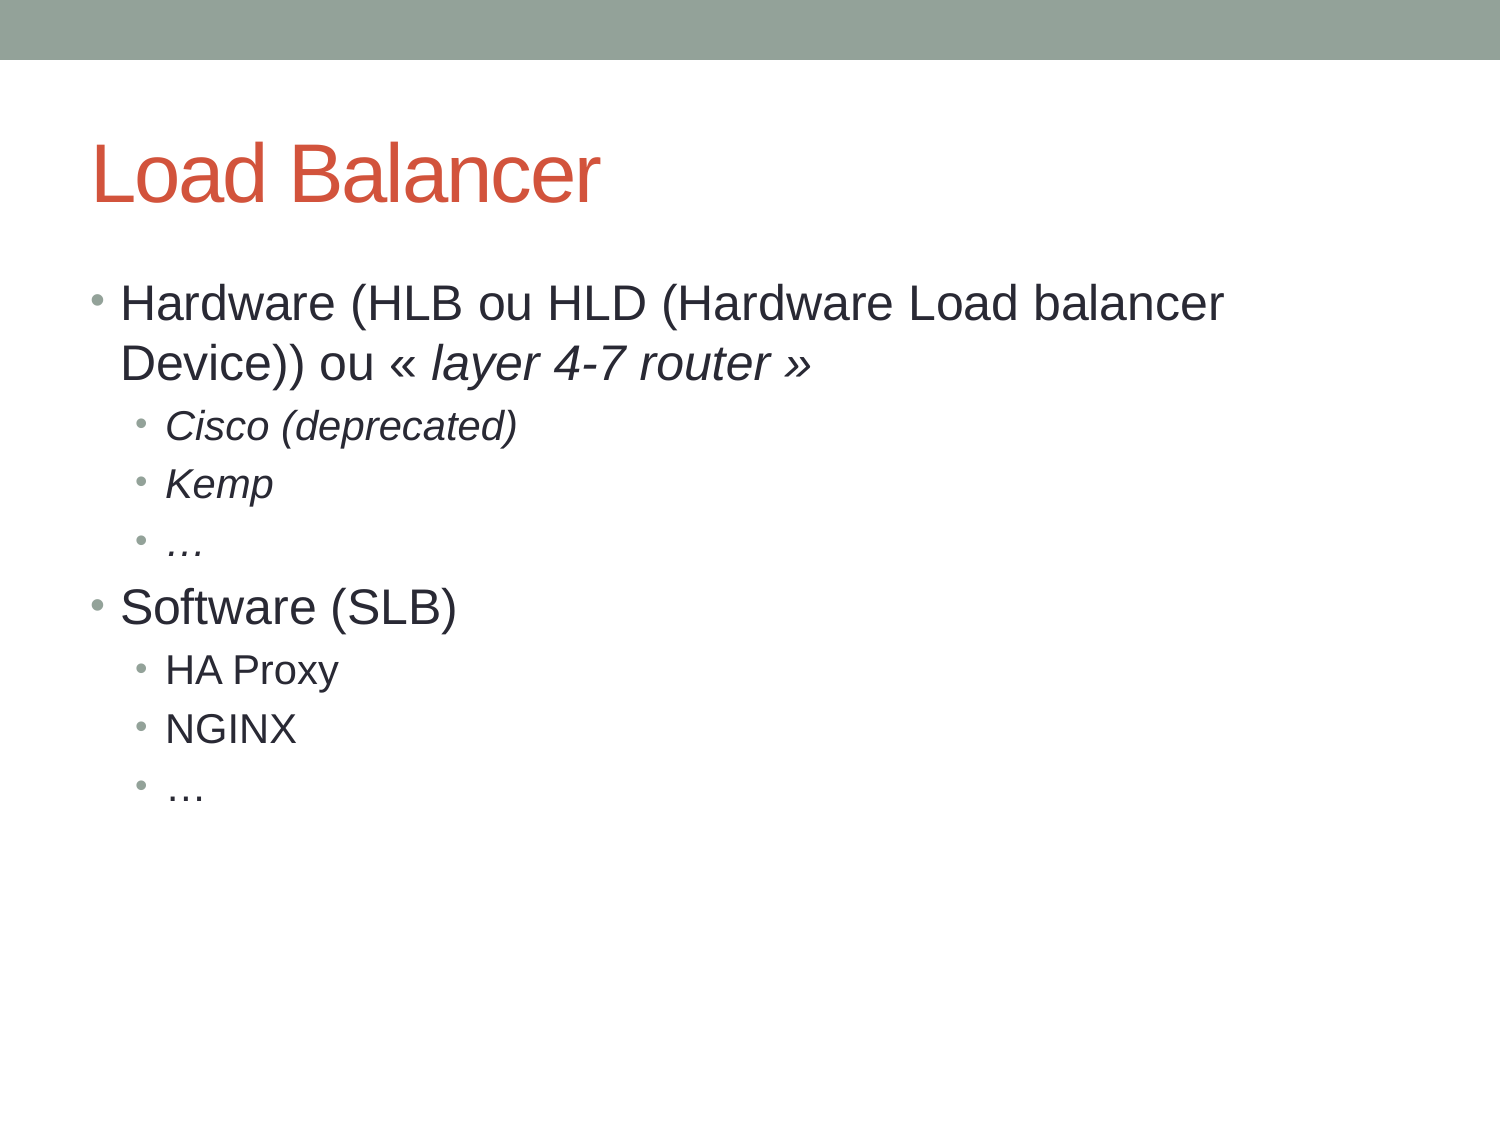

# Load Balancer
Hardware (HLB ou HLD (Hardware Load balancer Device)) ou « layer 4-7 router »
Cisco (deprecated)
Kemp
…
Software (SLB)
HA Proxy
NGINX
…